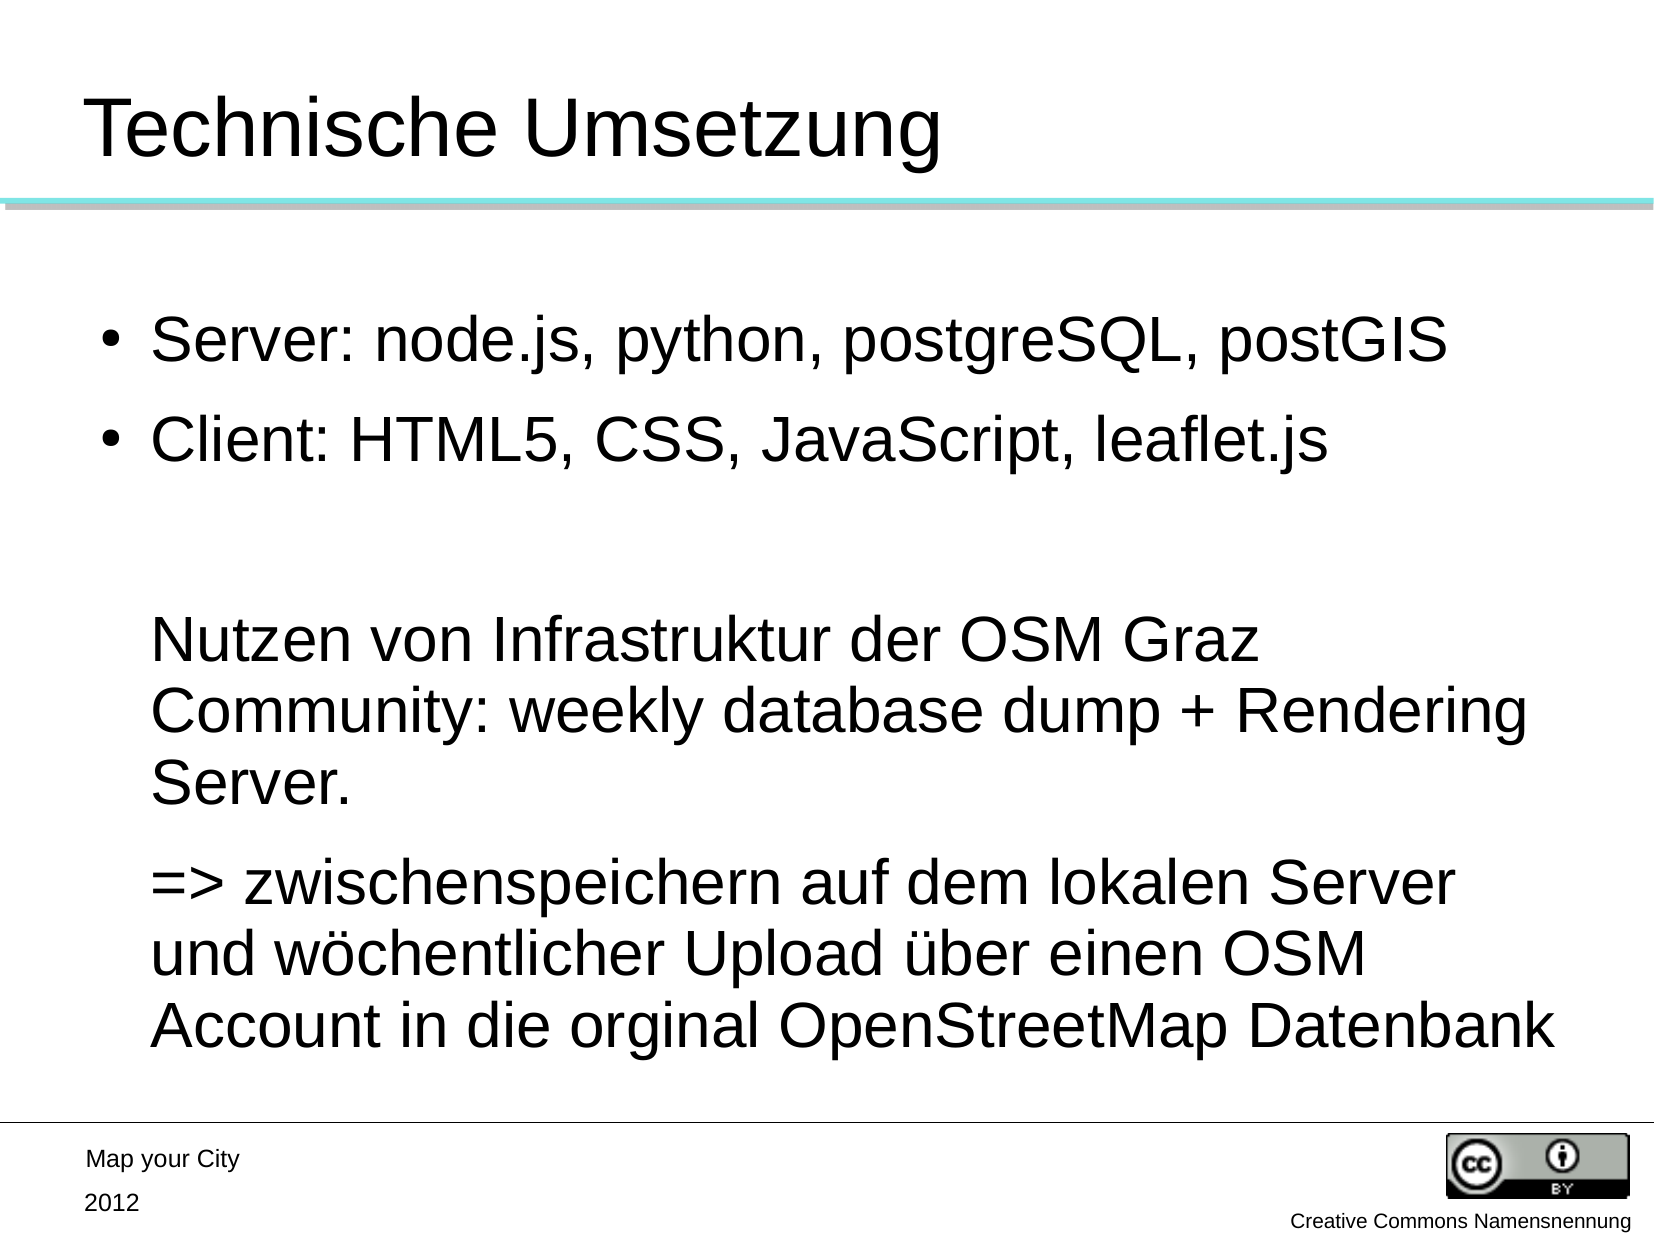

# Technische Umsetzung
Server: node.js, python, postgreSQL, postGIS
Client: HTML5, CSS, JavaScript, leaflet.js
Nutzen von Infrastruktur der OSM Graz Community: weekly database dump + Rendering Server.
=> zwischenspeichern auf dem lokalen Server und wöchentlicher Upload über einen OSM Account in die orginal OpenStreetMap Datenbank
Map your City
2012
Creative Commons Namensnennung